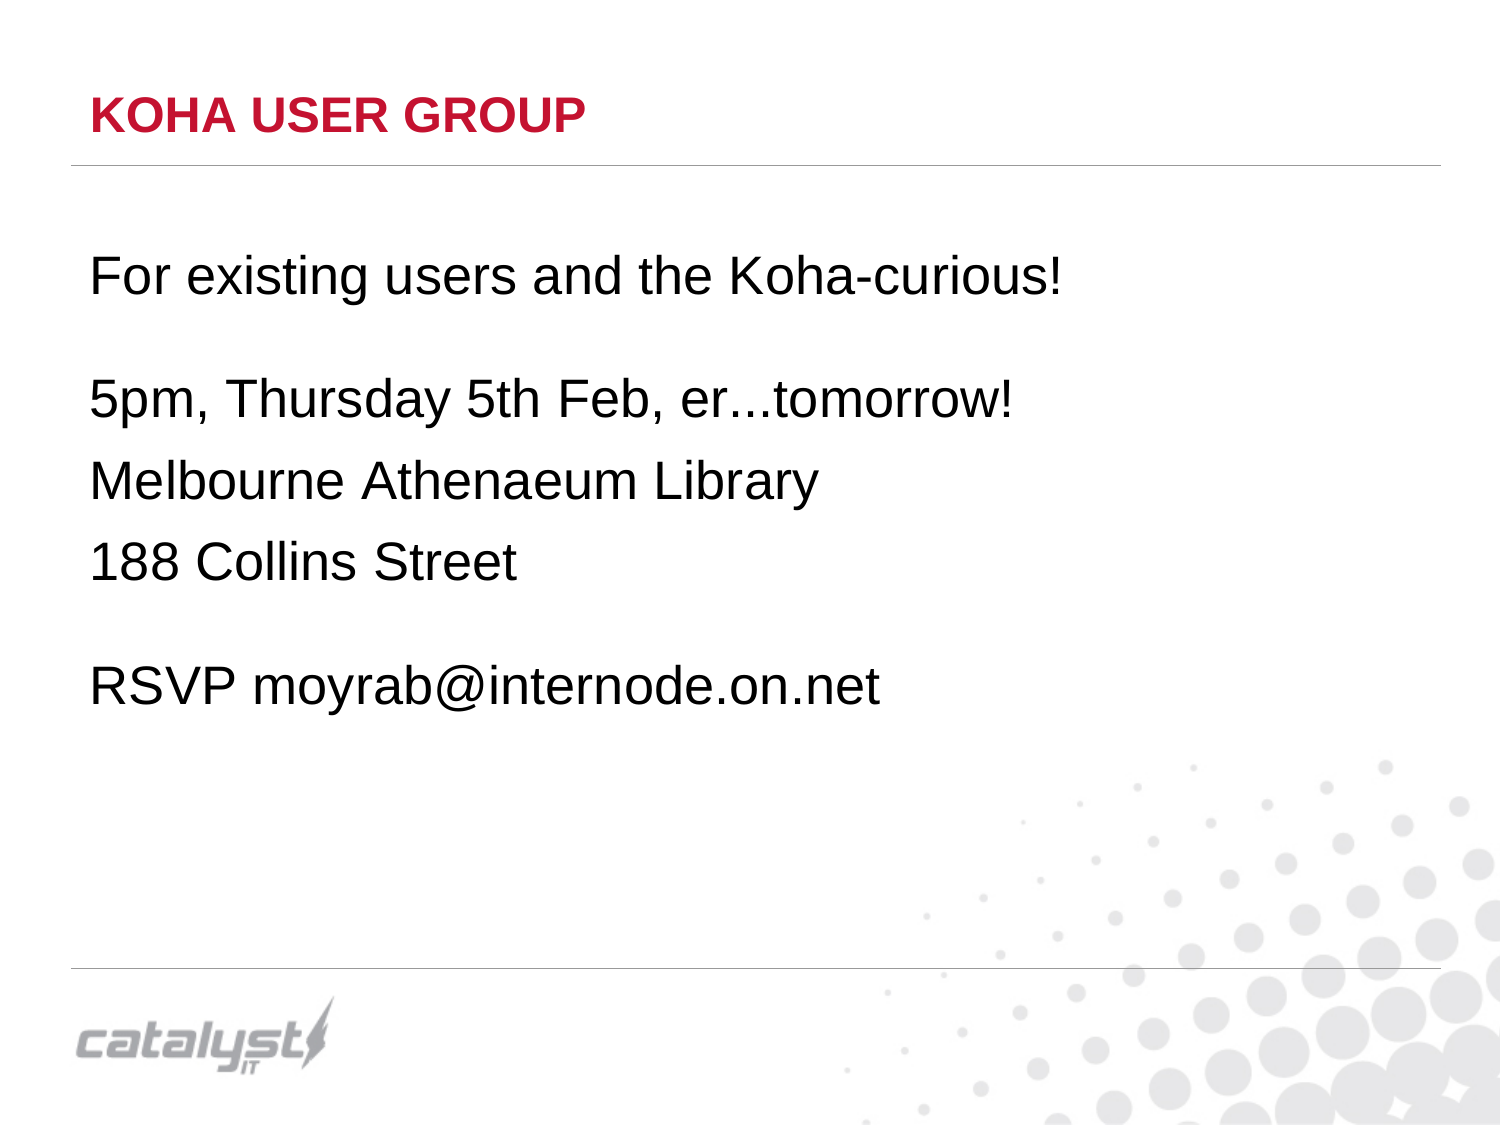

# KOHA USER GROUP
For existing users and the Koha-curious!
5pm, Thursday 5th Feb, er...tomorrow!
Melbourne Athenaeum Library
188 Collins Street
RSVP moyrab@internode.on.net